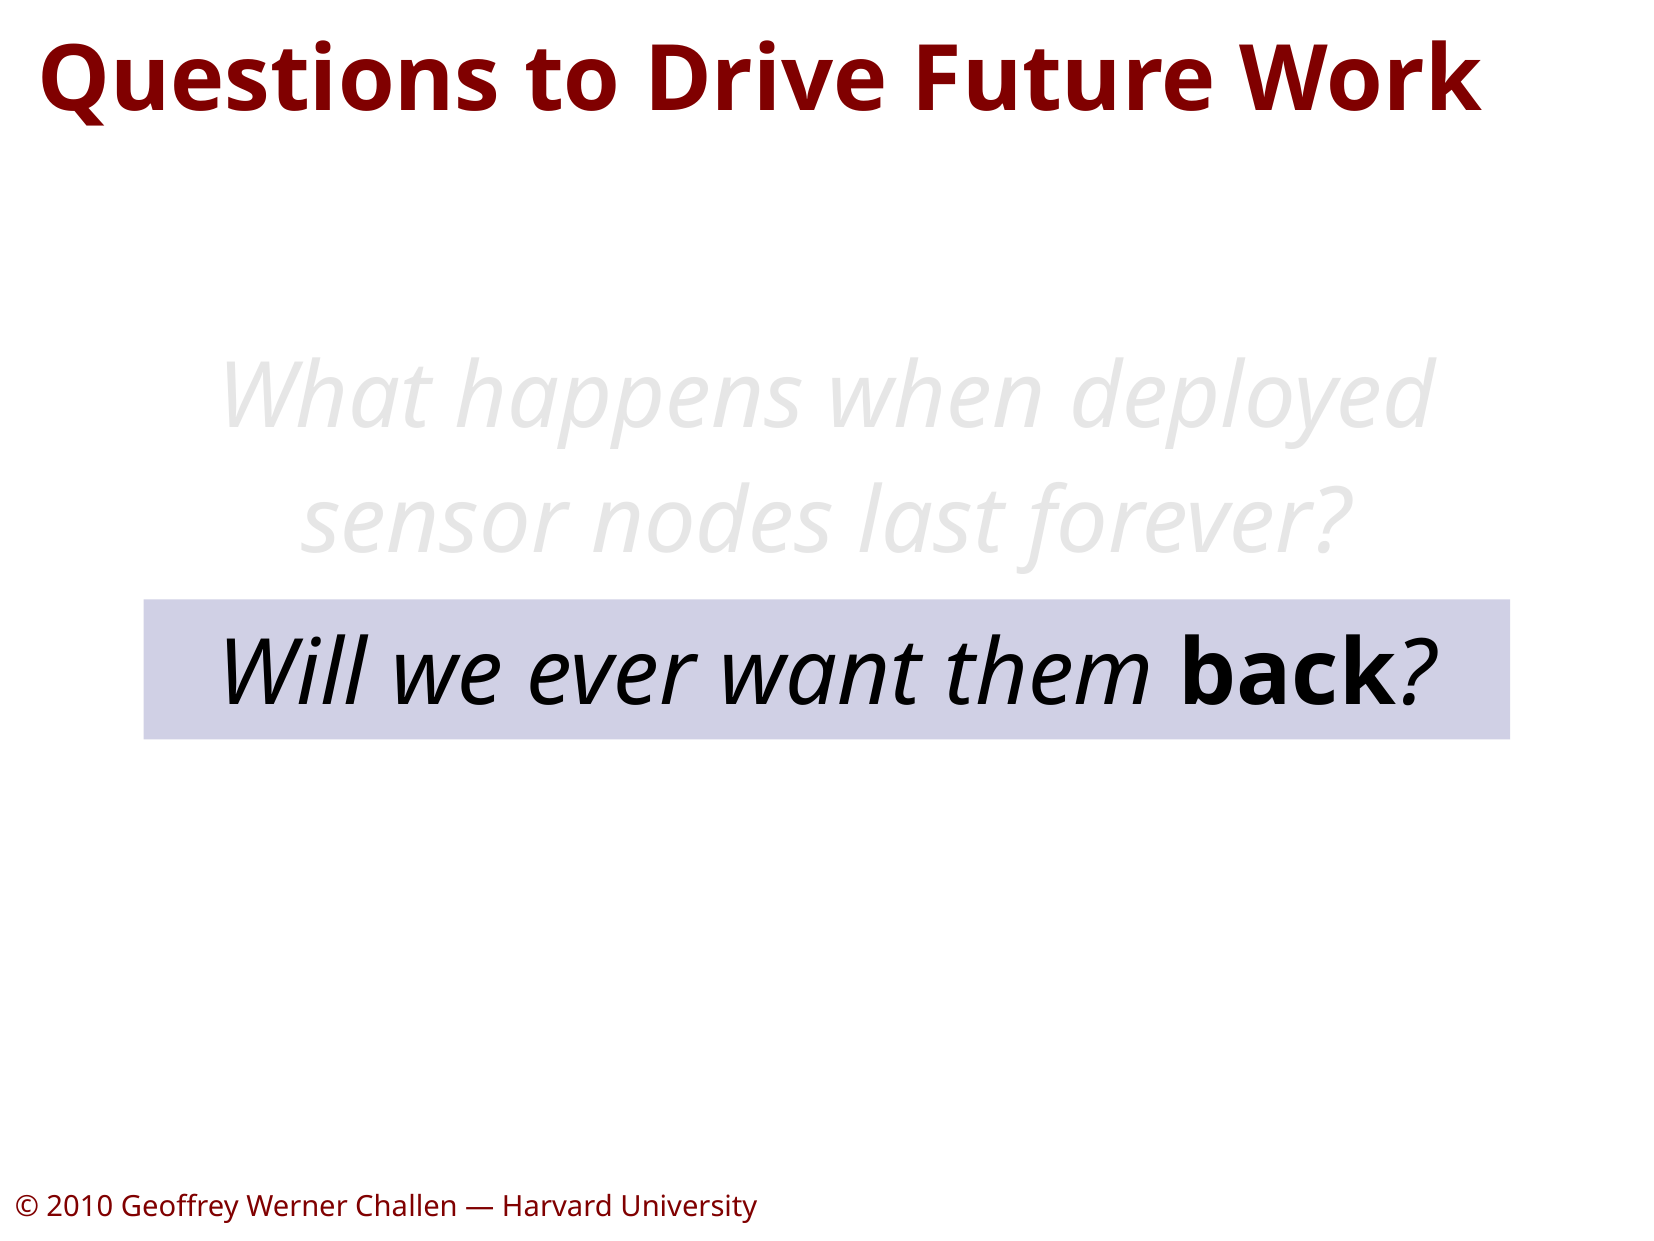

# Questions to Drive Future Work
What happens when deployed sensor nodes last forever?
Will we ever want them back?